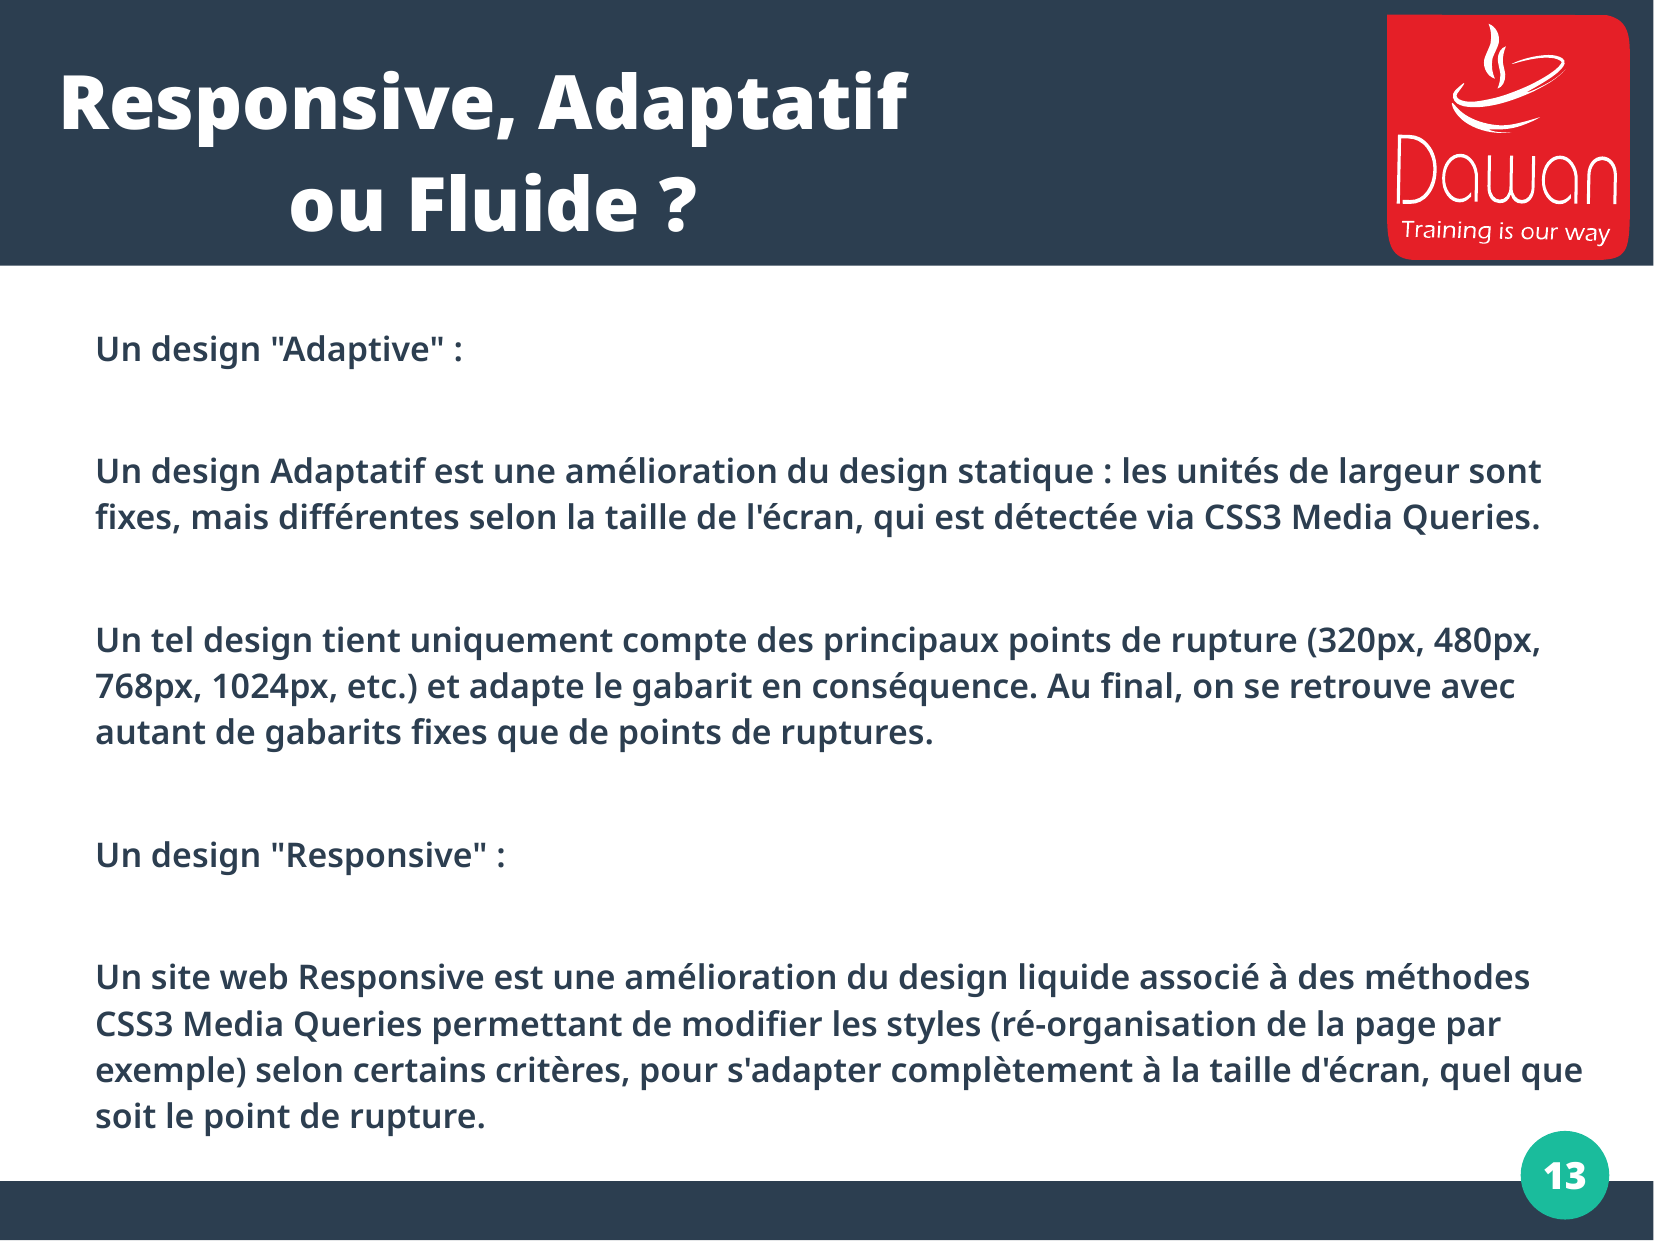

# Responsive, Adaptatif ou Fluide ?
Un design "Adaptive" :
Un design Adaptatif est une amélioration du design statique : les unités de largeur sont fixes, mais différentes selon la taille de l'écran, qui est détectée via CSS3 Media Queries.
Un tel design tient uniquement compte des principaux points de rupture (320px, 480px, 768px, 1024px, etc.) et adapte le gabarit en conséquence. Au final, on se retrouve avec autant de gabarits fixes que de points de ruptures.
Un design "Responsive" :
Un site web Responsive est une amélioration du design liquide associé à des méthodes CSS3 Media Queries permettant de modifier les styles (ré-organisation de la page par exemple) selon certains critères, pour s'adapter complètement à la taille d'écran, quel que soit le point de rupture.
13